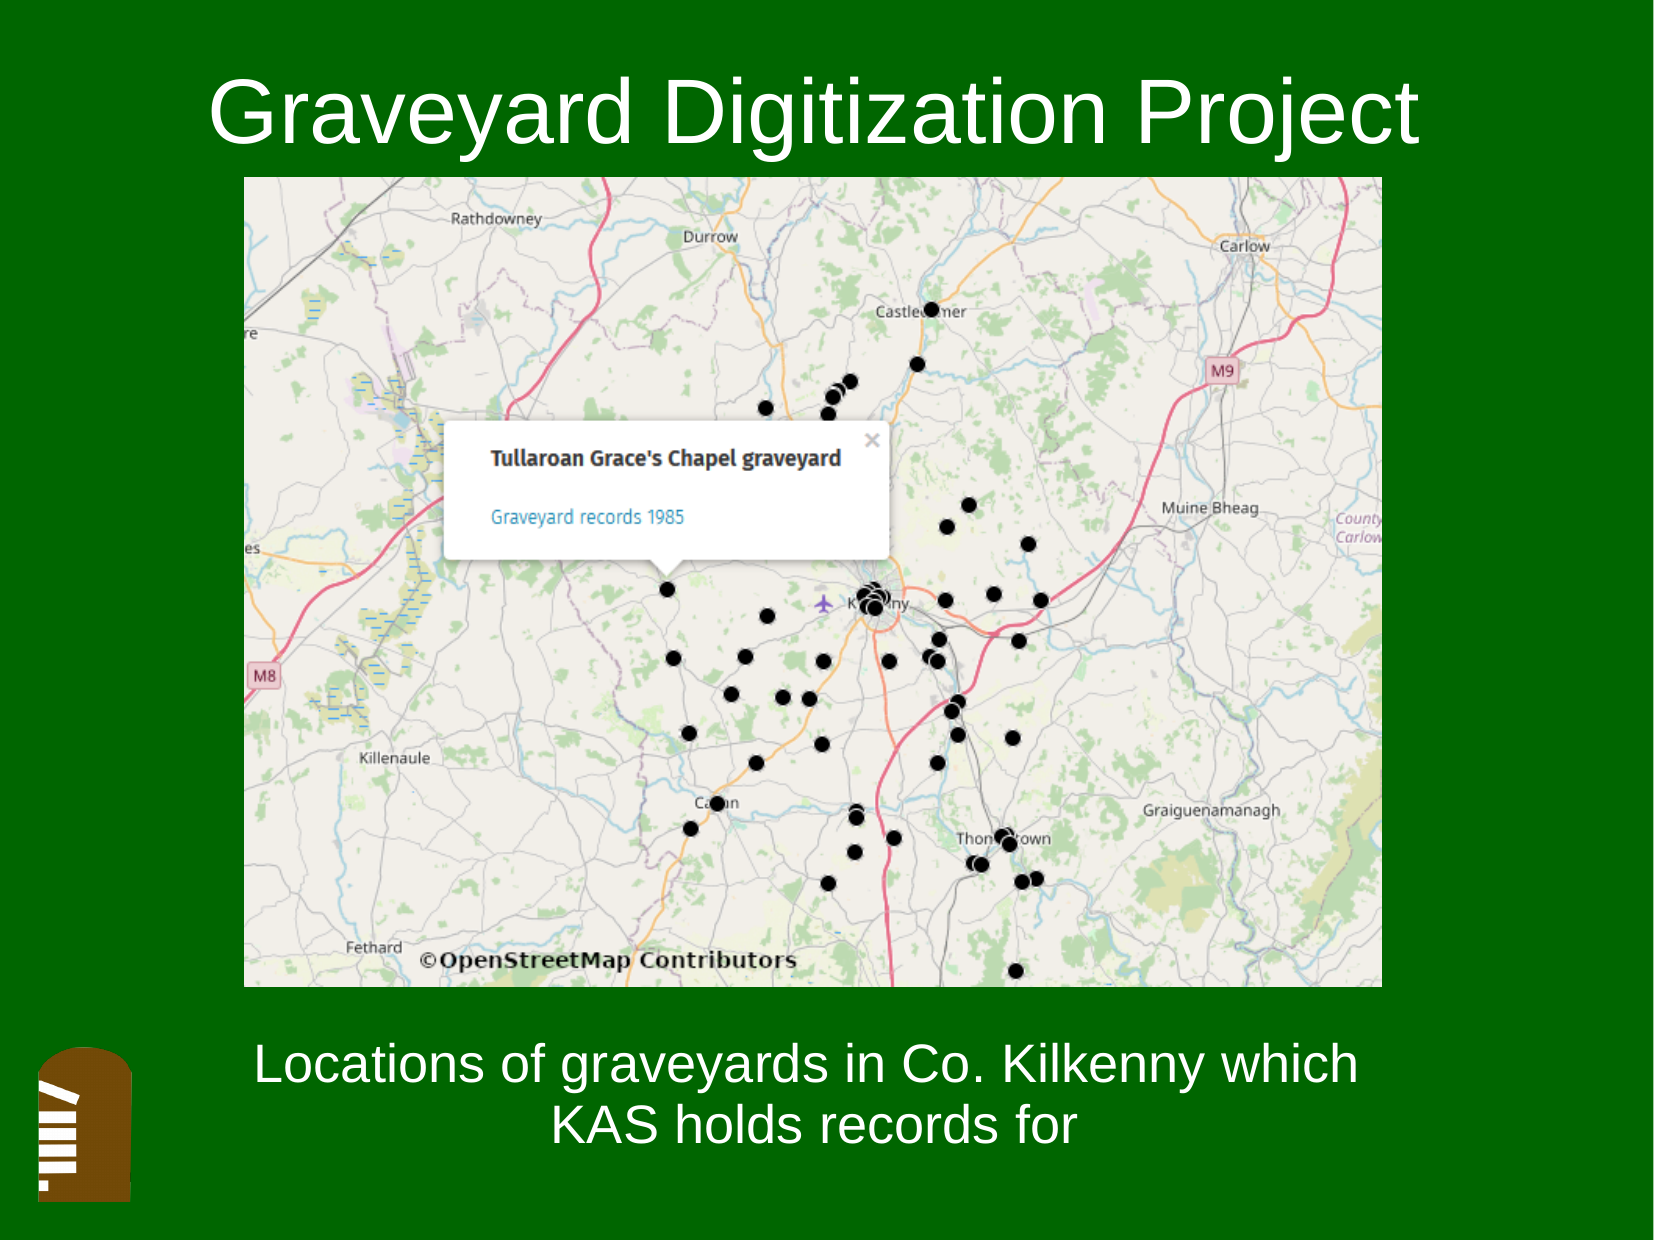

# Graveyard Digitization Project
Locations of graveyards in Co. Kilkenny which
KAS holds records for